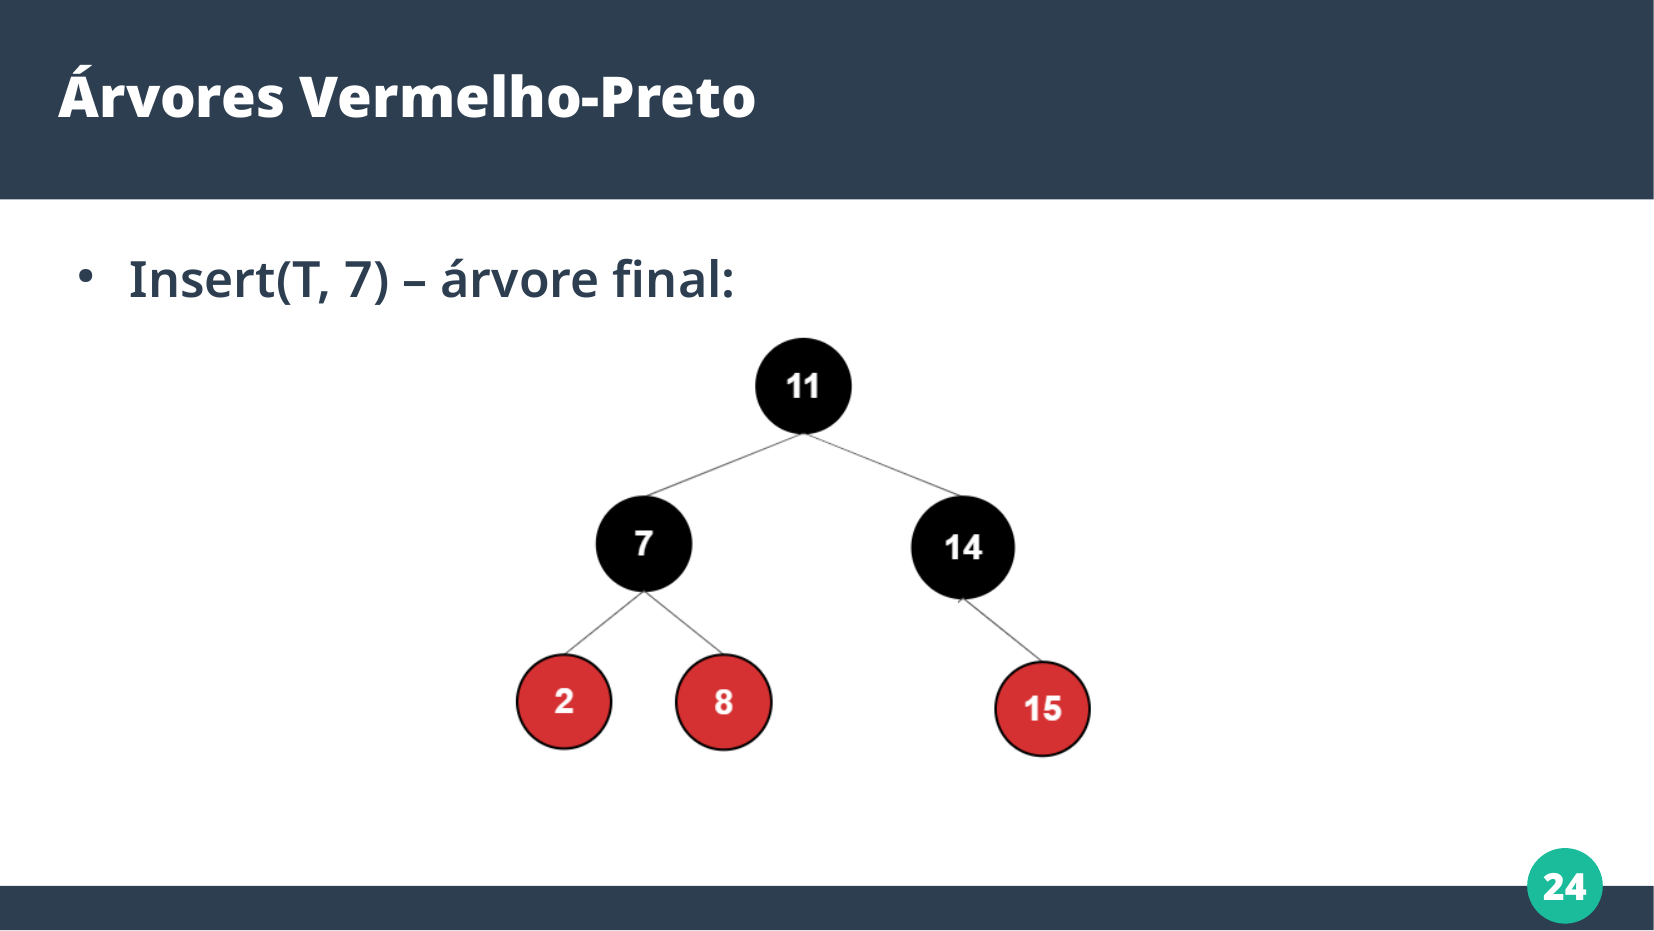

# Árvores Vermelho-Preto
Insert(T, 7) – árvore final: